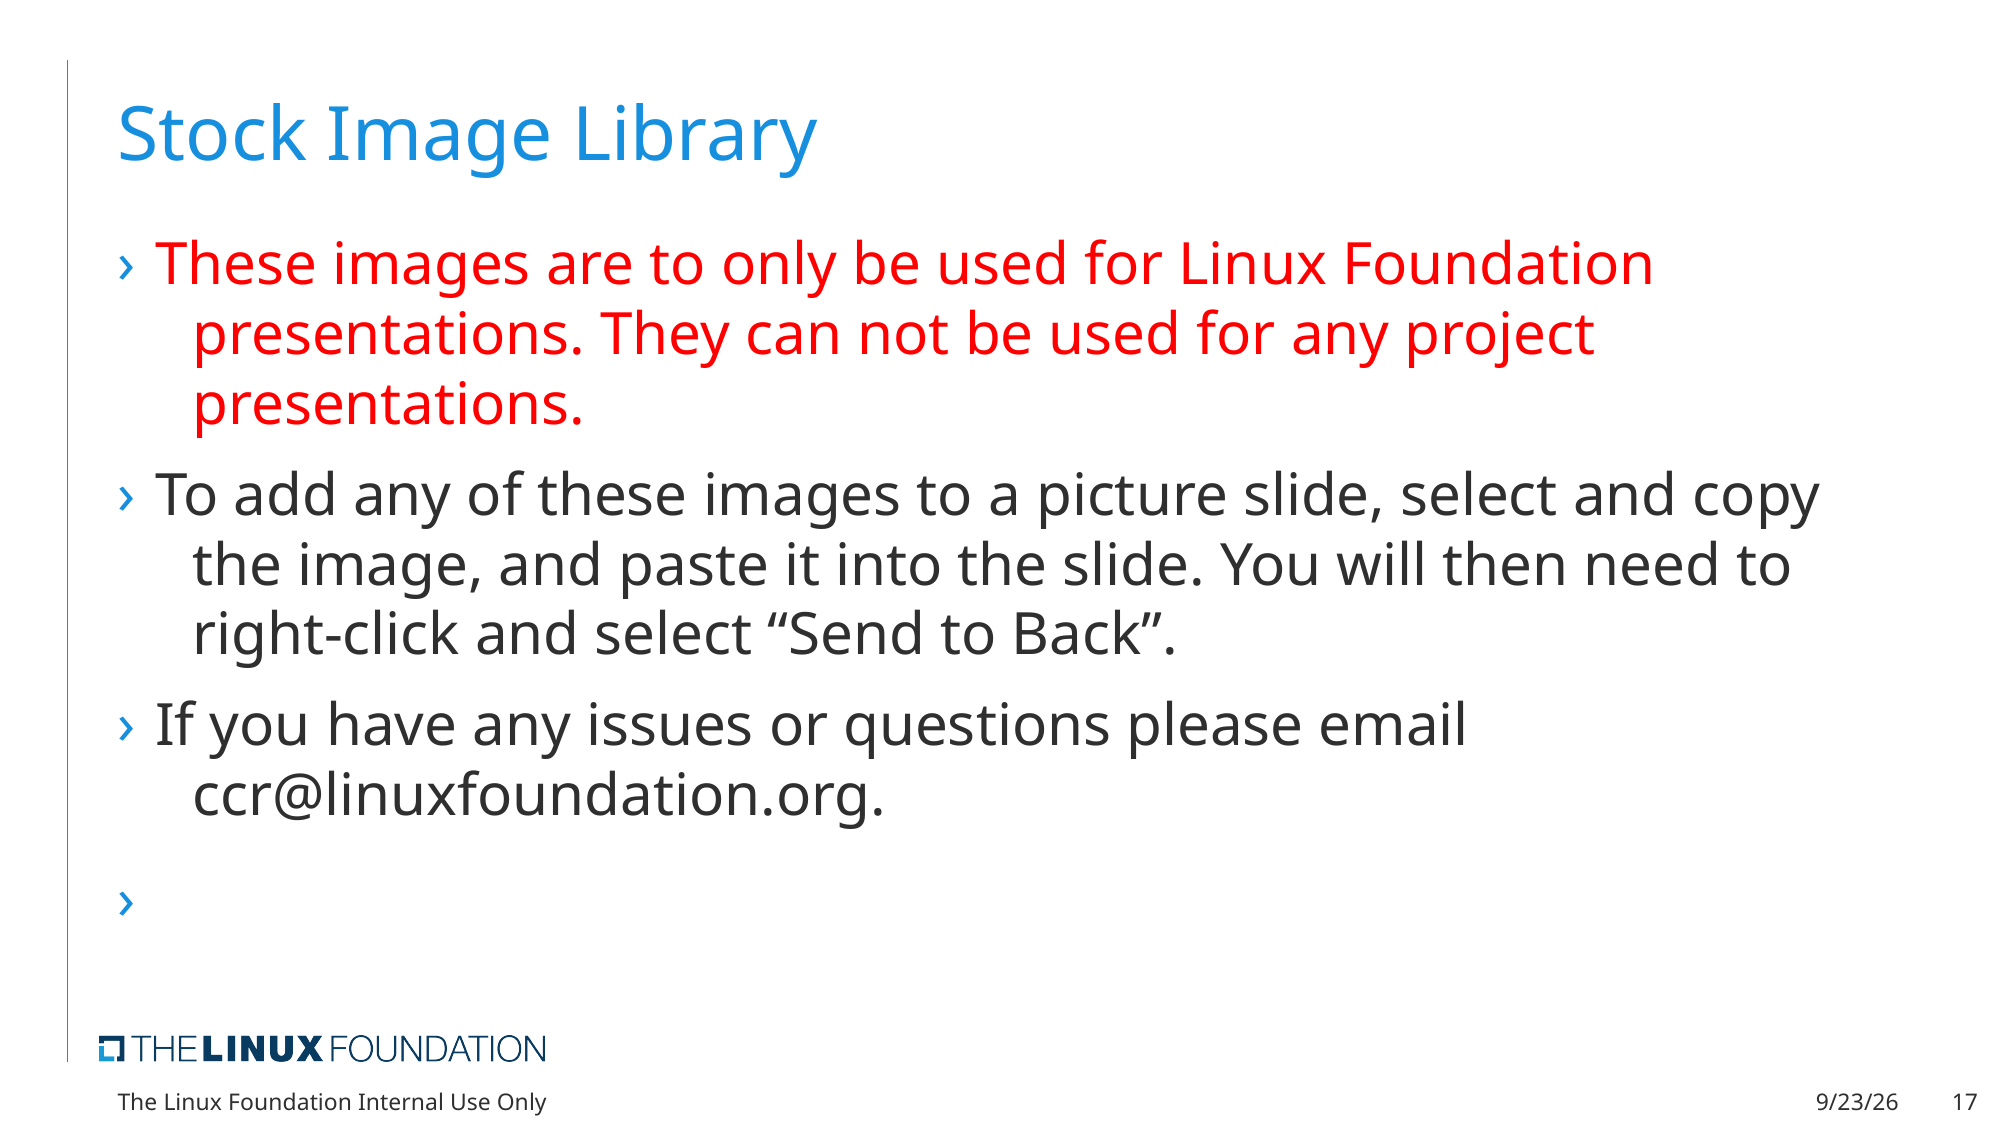

# Stock Image Library
These images are to only be used for Linux Foundation presentations. They can not be used for any project presentations.
To add any of these images to a picture slide, select and copy the image, and paste it into the slide. You will then need to right-click and select “Send to Back”.
If you have any issues or questions please email ccr@linuxfoundation.org.
The Linux Foundation Internal Use Only